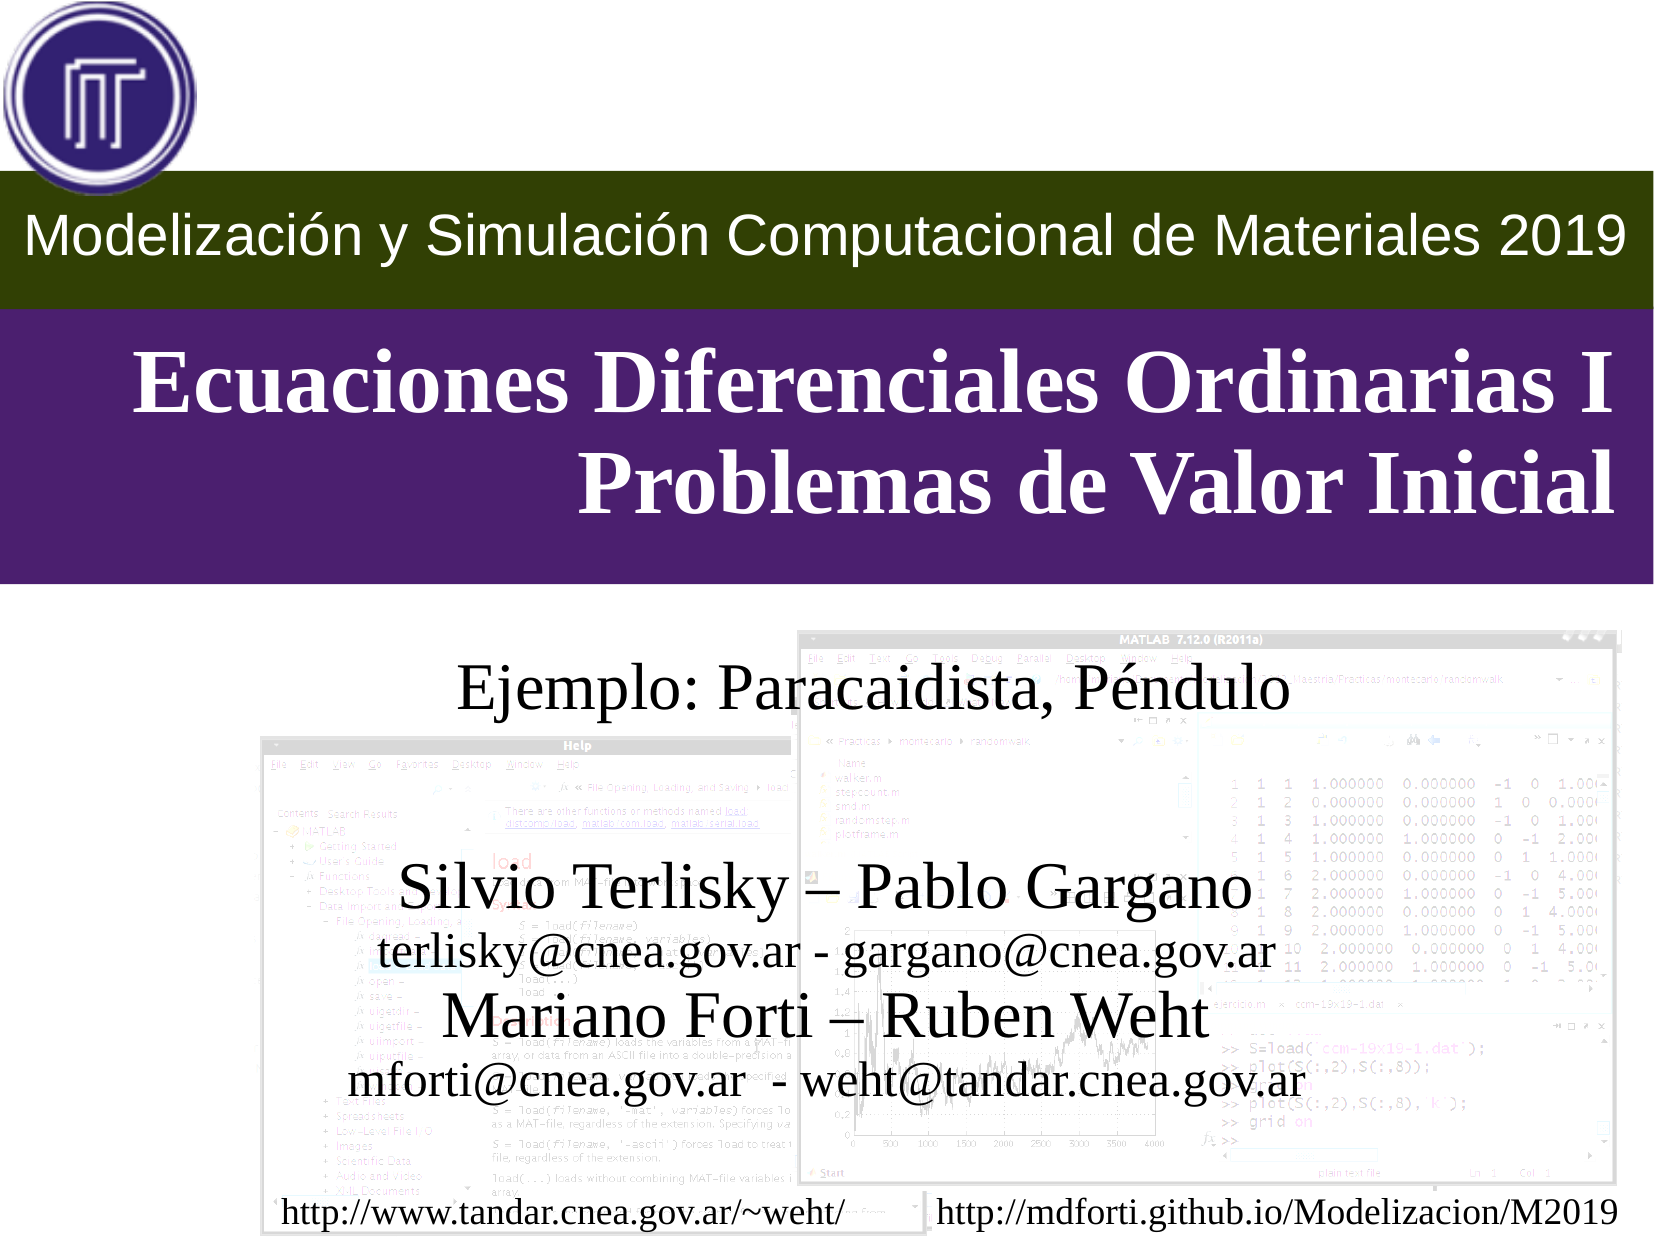

# Modelización y Simulación Computacional de Materiales 2019
Ecuaciones Diferenciales Ordinarias I
Problemas de Valor Inicial
Ejemplo: Paracaidista, Péndulo
Silvio Terlisky – Pablo Gargano
terlisky@cnea.gov.ar - gargano@cnea.gov.ar
Mariano Forti – Ruben Weht
mforti@cnea.gov.ar - weht@tandar.cnea.gov.ar
http://www.tandar.cnea.gov.ar/~weht/
http://mdforti.github.io/Modelizacion/M2019